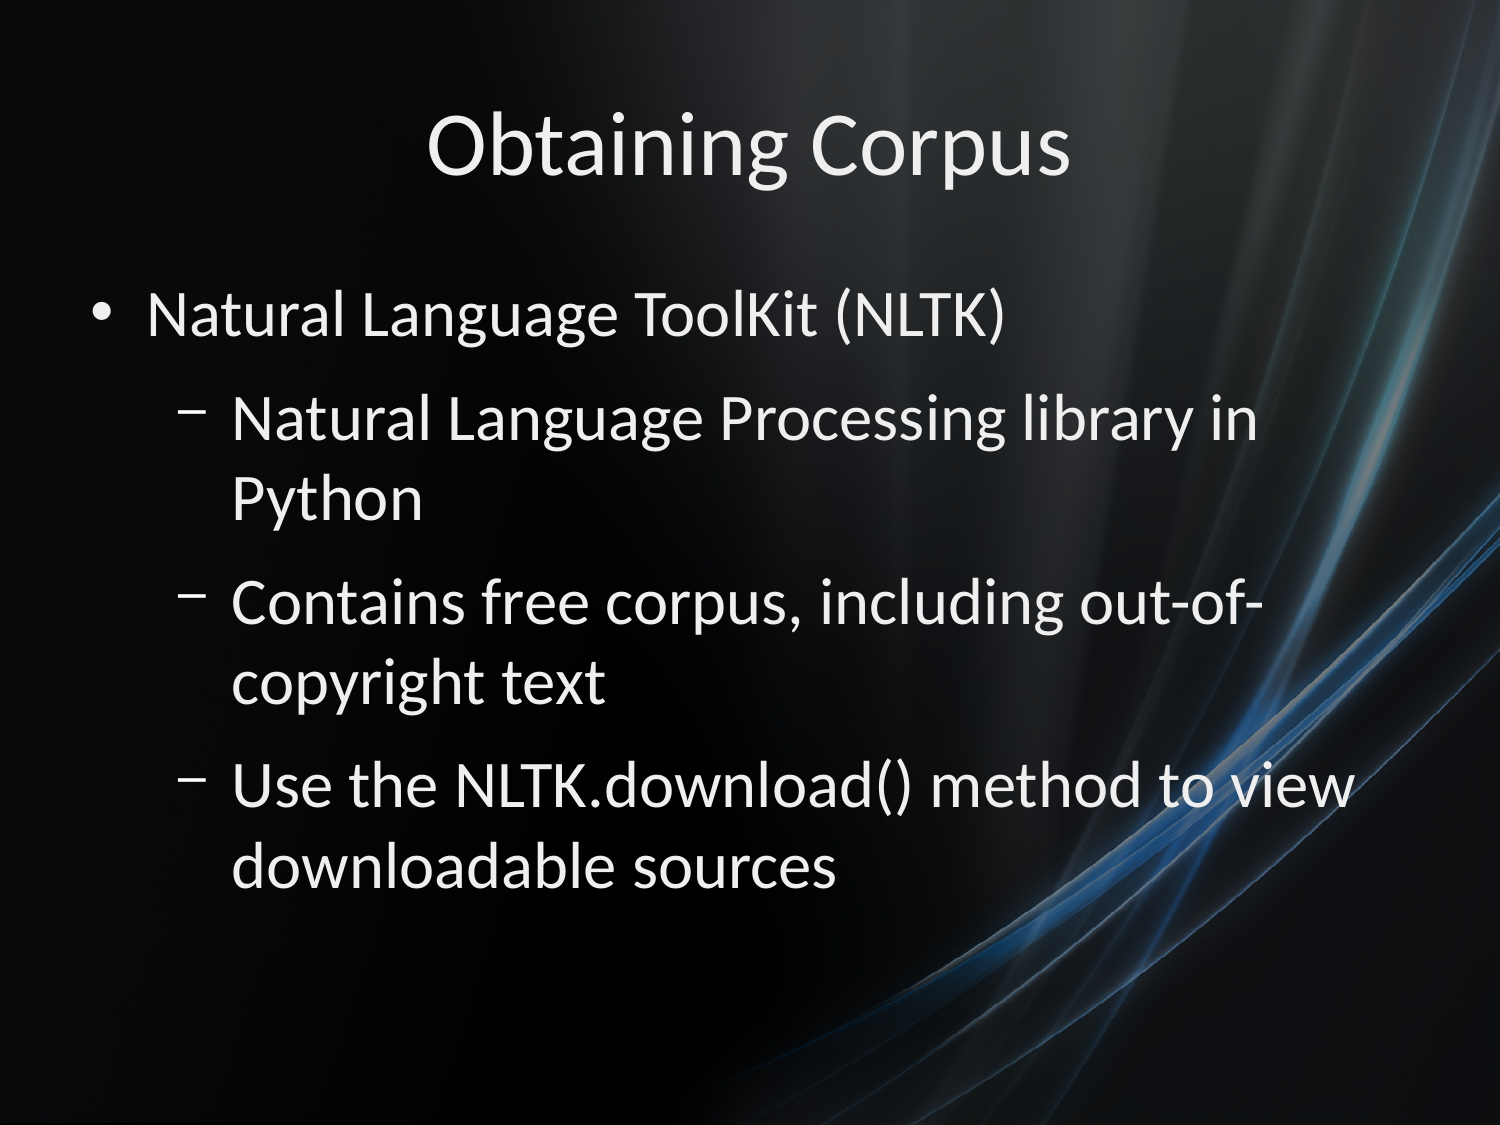

# Obtaining Corpus
Natural Language ToolKit (NLTK)
Natural Language Processing library in Python
Contains free corpus, including out-of-copyright text
Use the NLTK.download() method to view downloadable sources